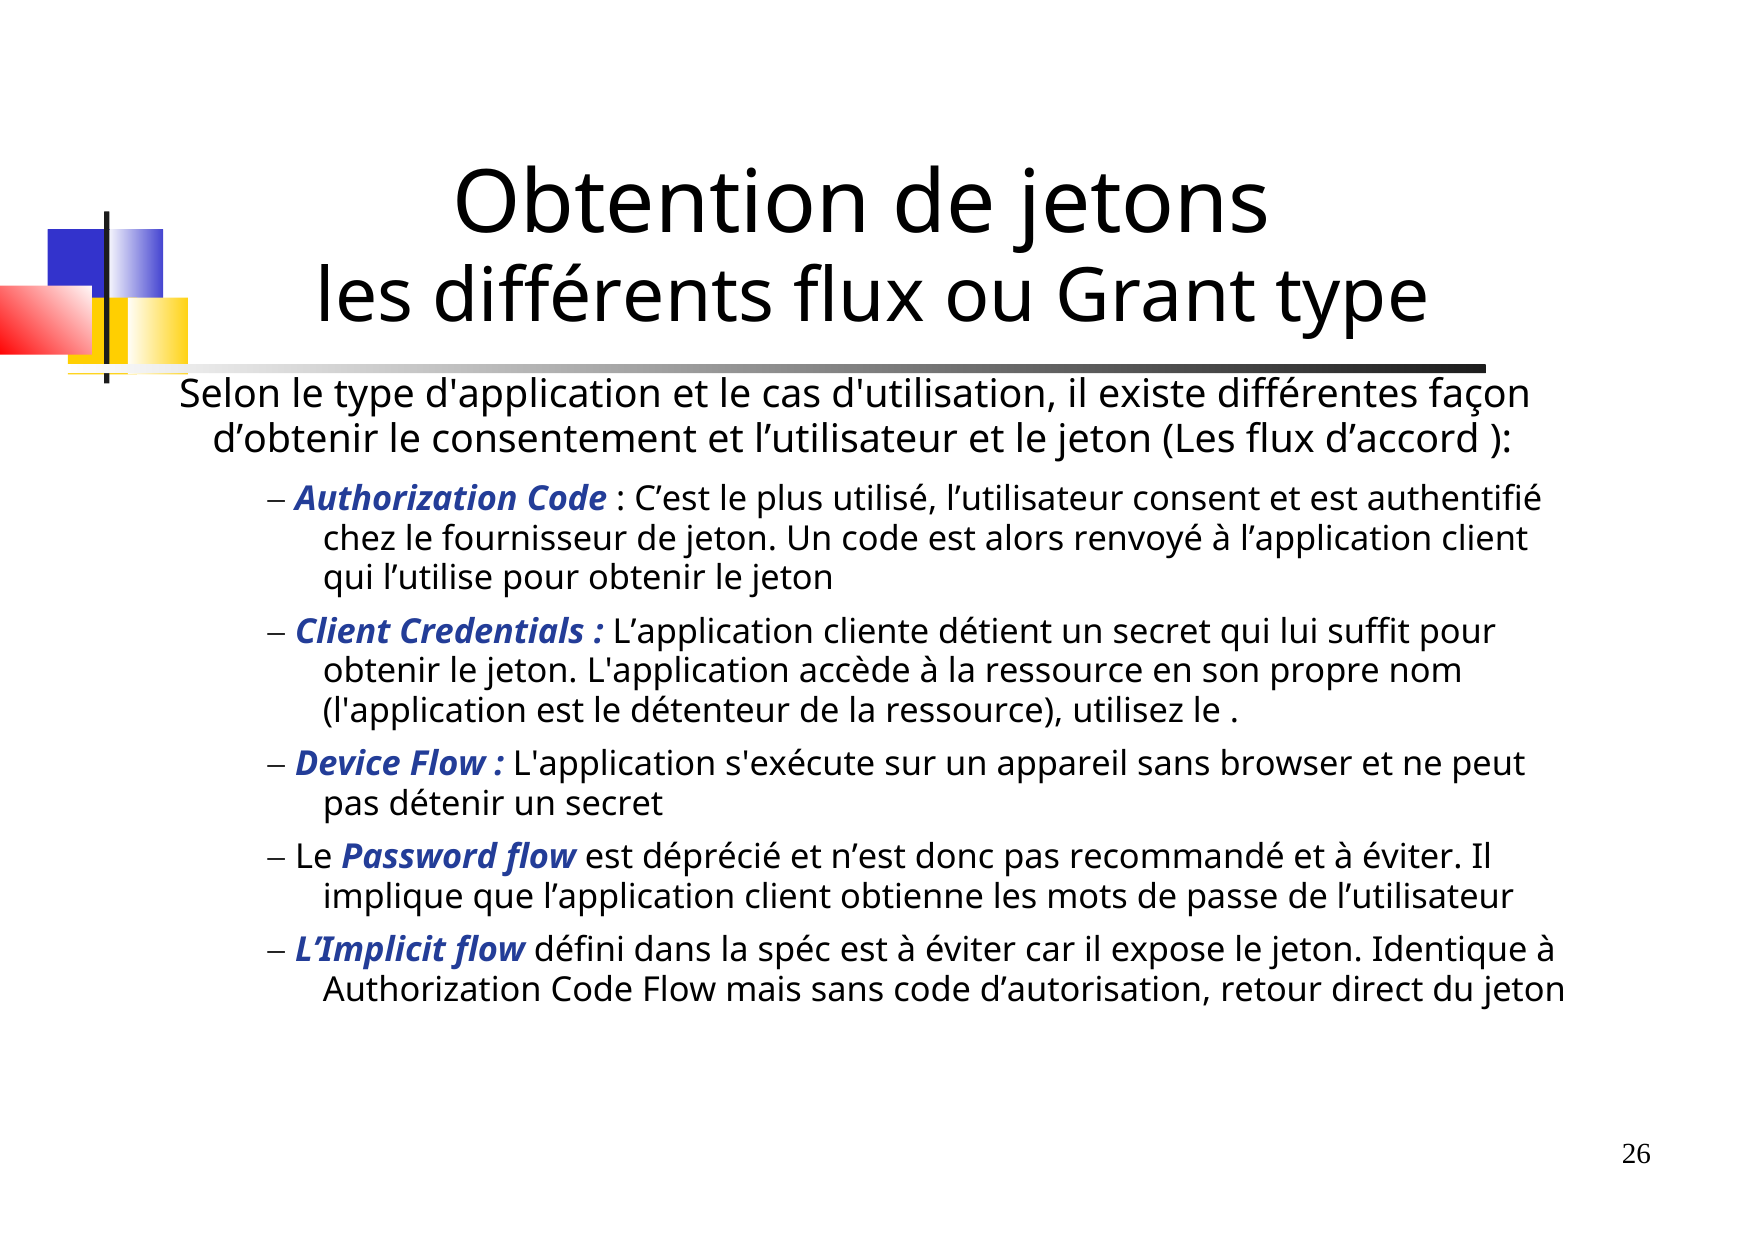

# Obtention de jetons les différents flux ou Grant type
Selon le type d'application et le cas d'utilisation, il existe différentes façon d’obtenir le consentement et l’utilisateur et le jeton (Les flux d’accord ):
Authorization Code : C’est le plus utilisé, l’utilisateur consent et est authentifié chez le fournisseur de jeton. Un code est alors renvoyé à l’application client qui l’utilise pour obtenir le jeton
Client Credentials : L’application cliente détient un secret qui lui suffit pour obtenir le jeton. L'application accède à la ressource en son propre nom (l'application est le détenteur de la ressource), utilisez le .
Device Flow : L'application s'exécute sur un appareil sans browser et ne peut pas détenir un secret
Le Password flow est déprécié et n’est donc pas recommandé et à éviter. Il implique que l’application client obtienne les mots de passe de l’utilisateur
L’Implicit flow défini dans la spéc est à éviter car il expose le jeton. Identique à Authorization Code Flow mais sans code d’autorisation, retour direct du jeton